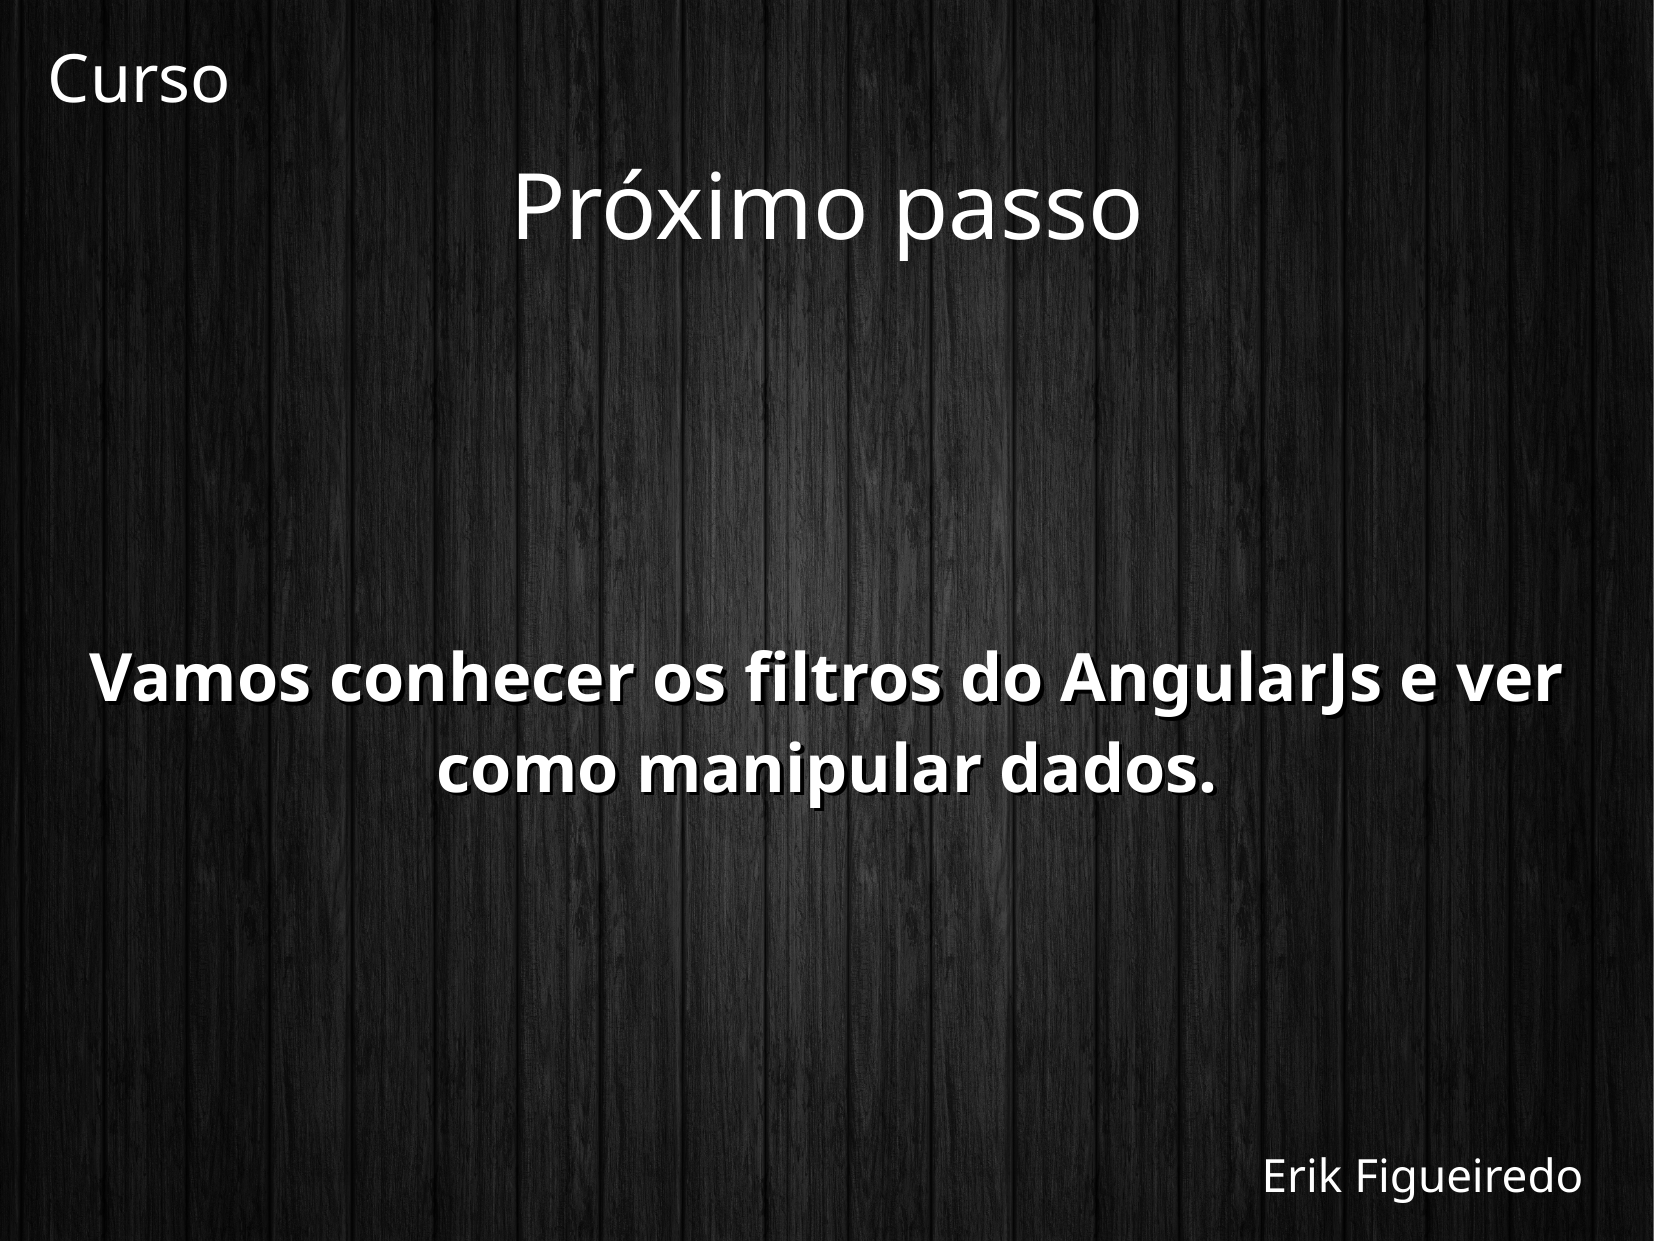

Curso
# Próximo passo
Vamos conhecer os filtros do AngularJs e ver como manipular dados.
Erik Figueiredo